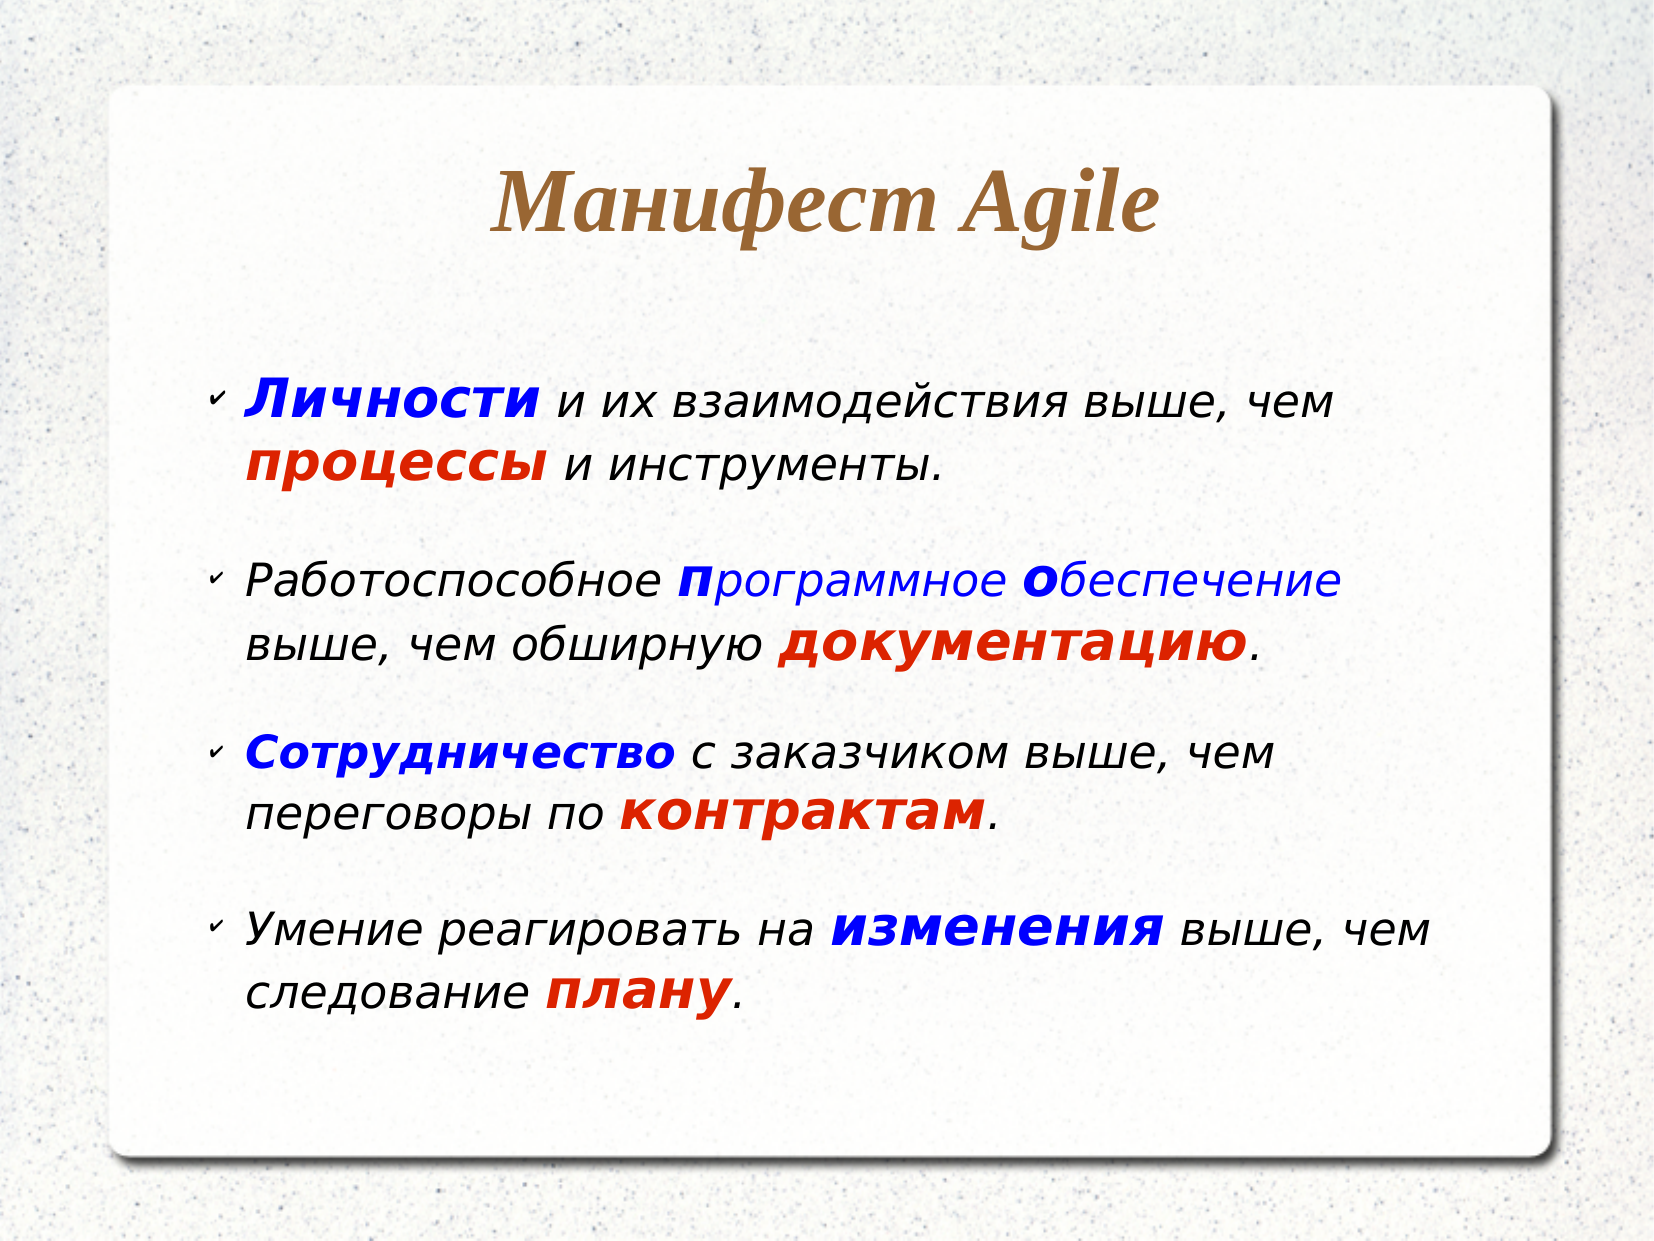

# Манифест Agile
Личности и их взаимодействия выше, чем процессы и инструменты.
Работоспособное программное обеспечение выше, чем обширную документацию.
Сотрудничество с заказчиком выше, чем переговоры по контрактам.
Умение реагировать на изменения выше, чем следование плану.